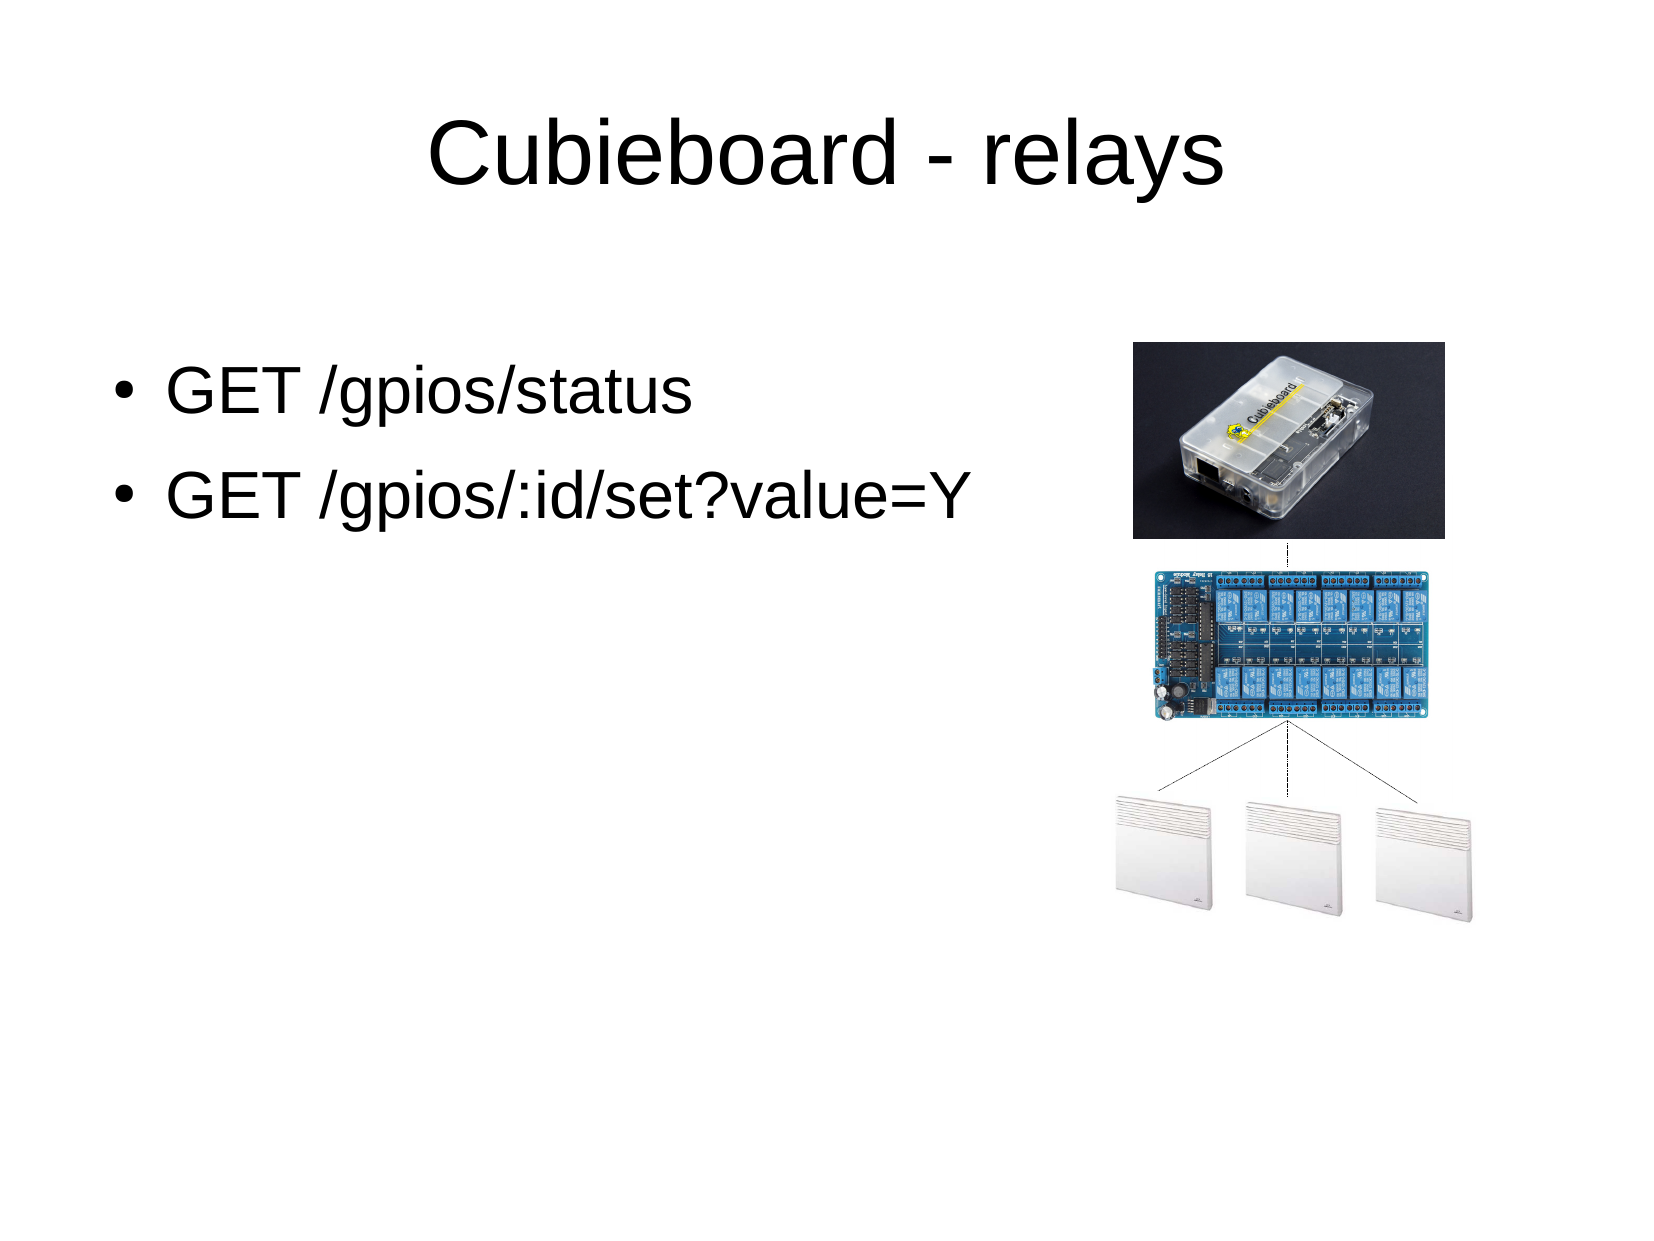

Cubieboard - relays
# GET /gpios/status
GET /gpios/:id/set?value=Y